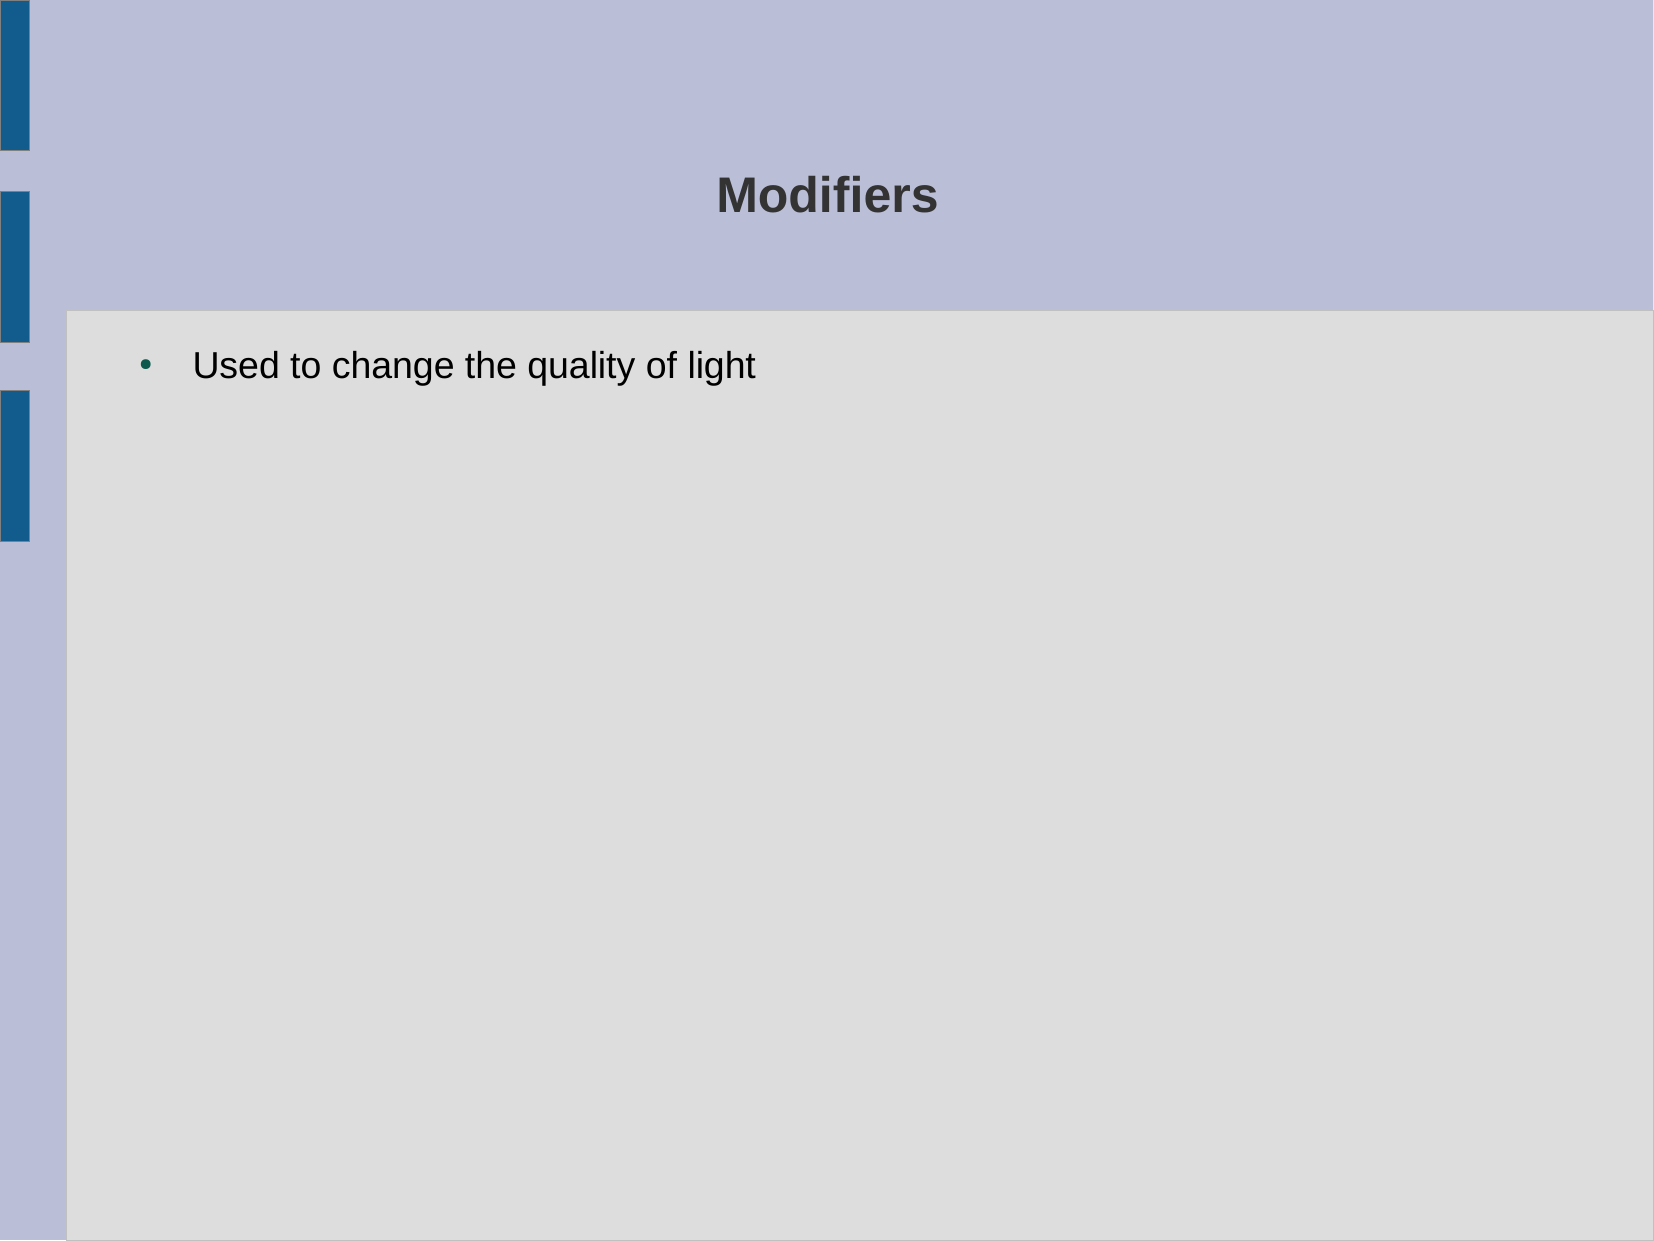

# Modifiers
Used to change the quality of light